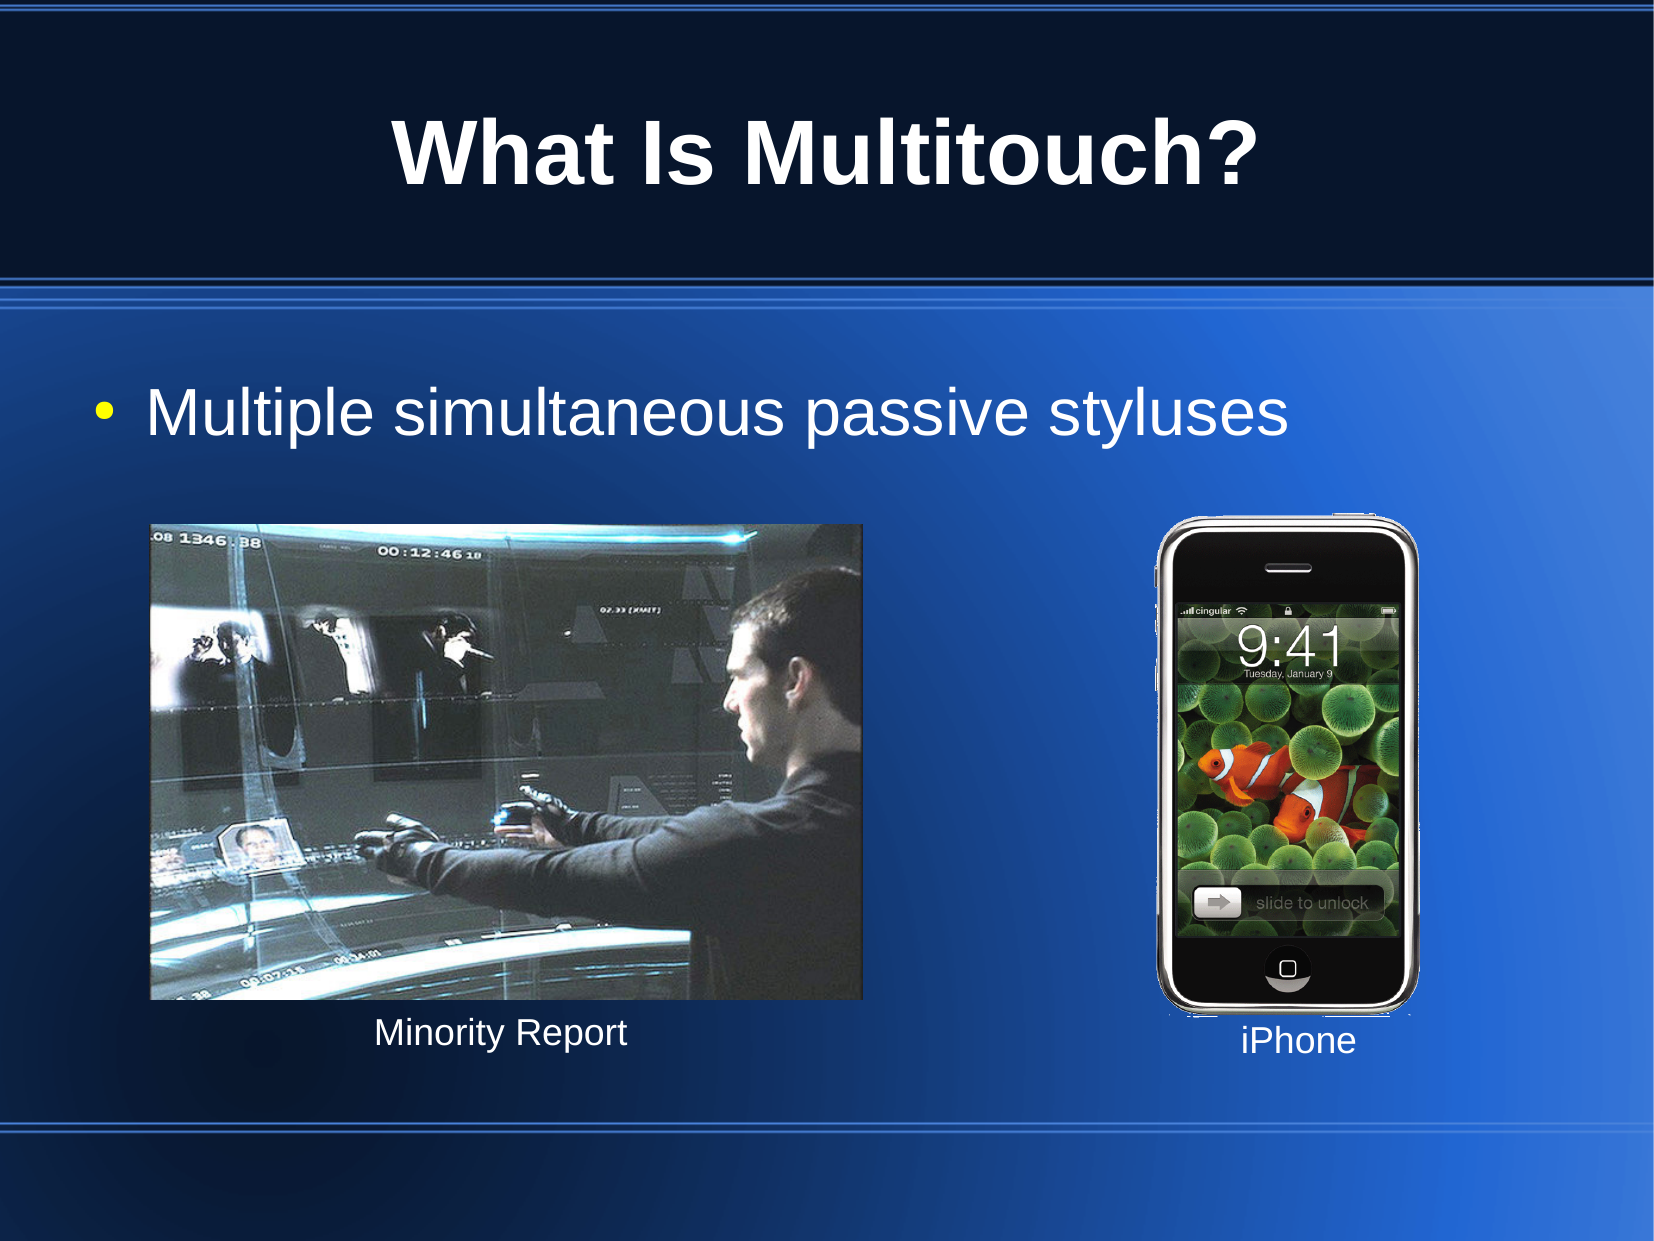

# What Is Multitouch?
Multiple simultaneous passive styluses
Minority Report
iPhone